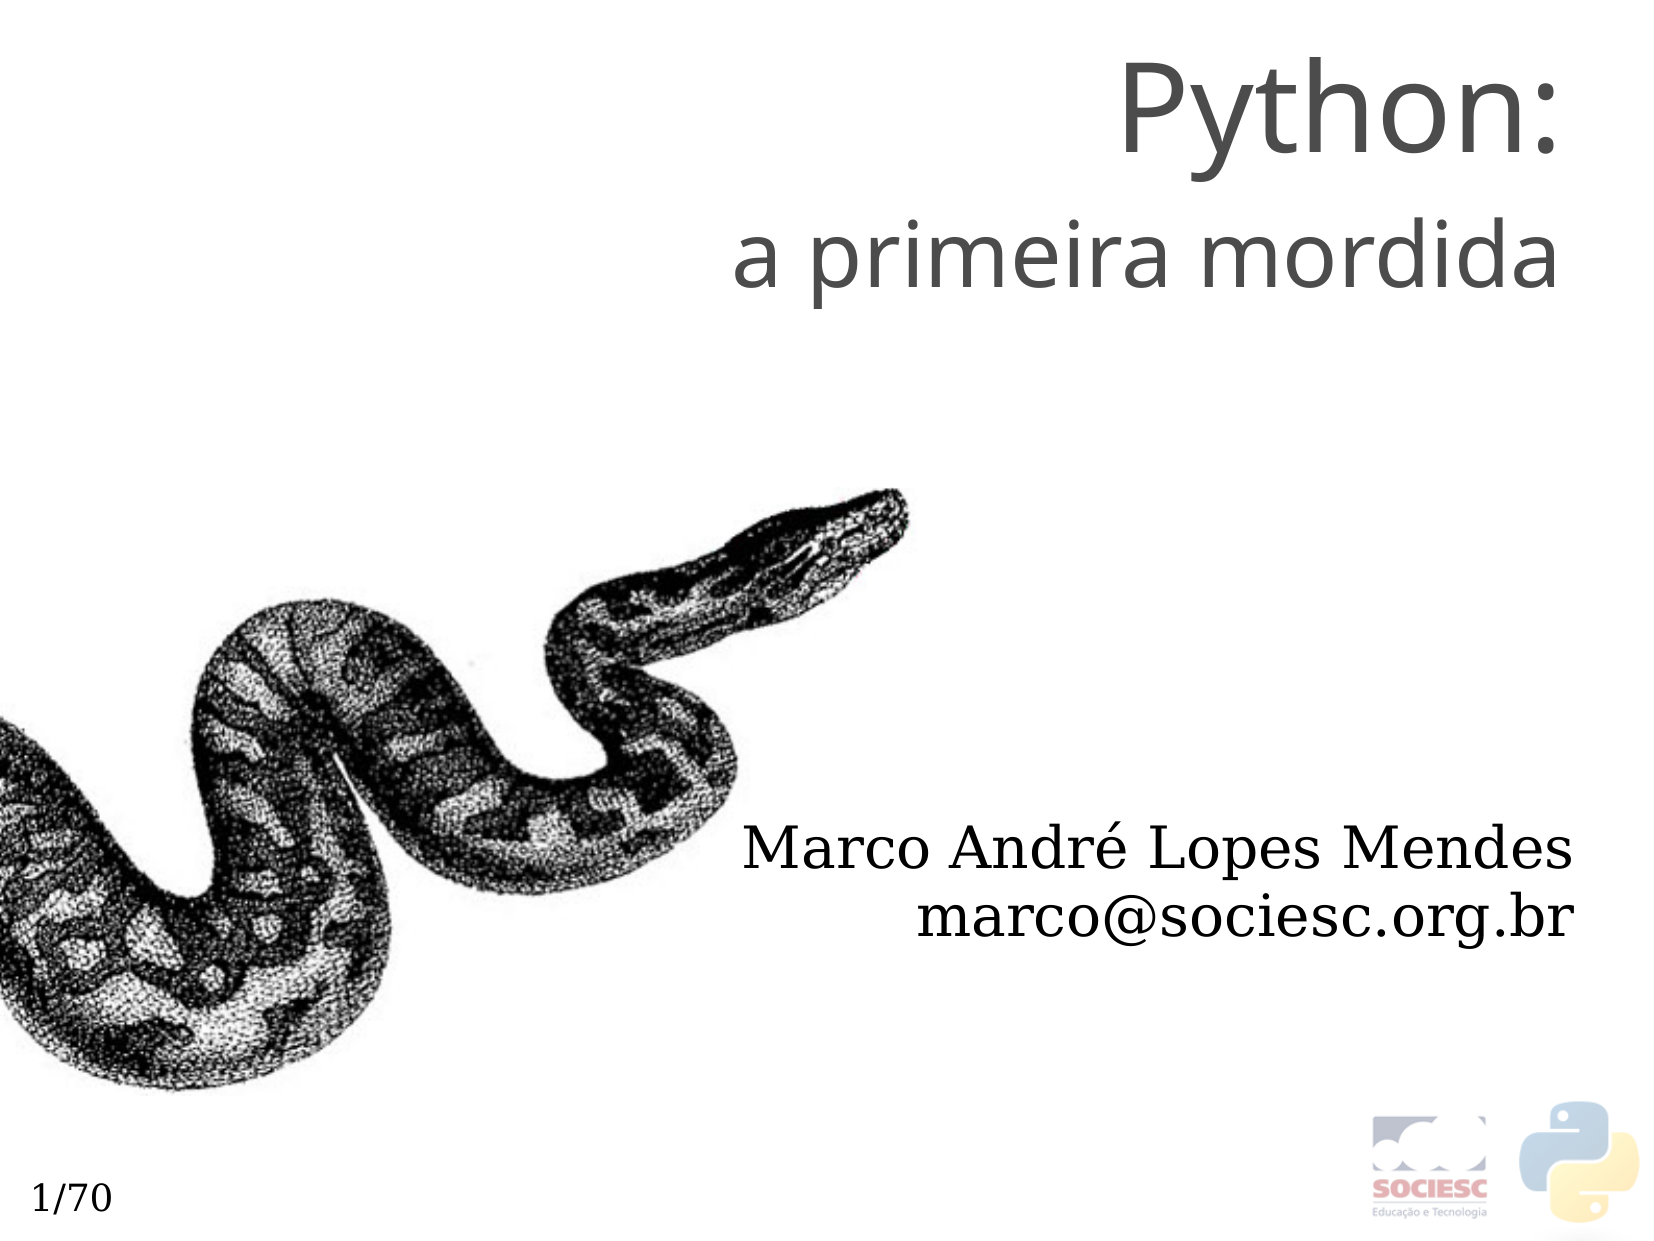

# Python: a primeira mordida
Marco André Lopes Mendes
marco@sociesc.org.br